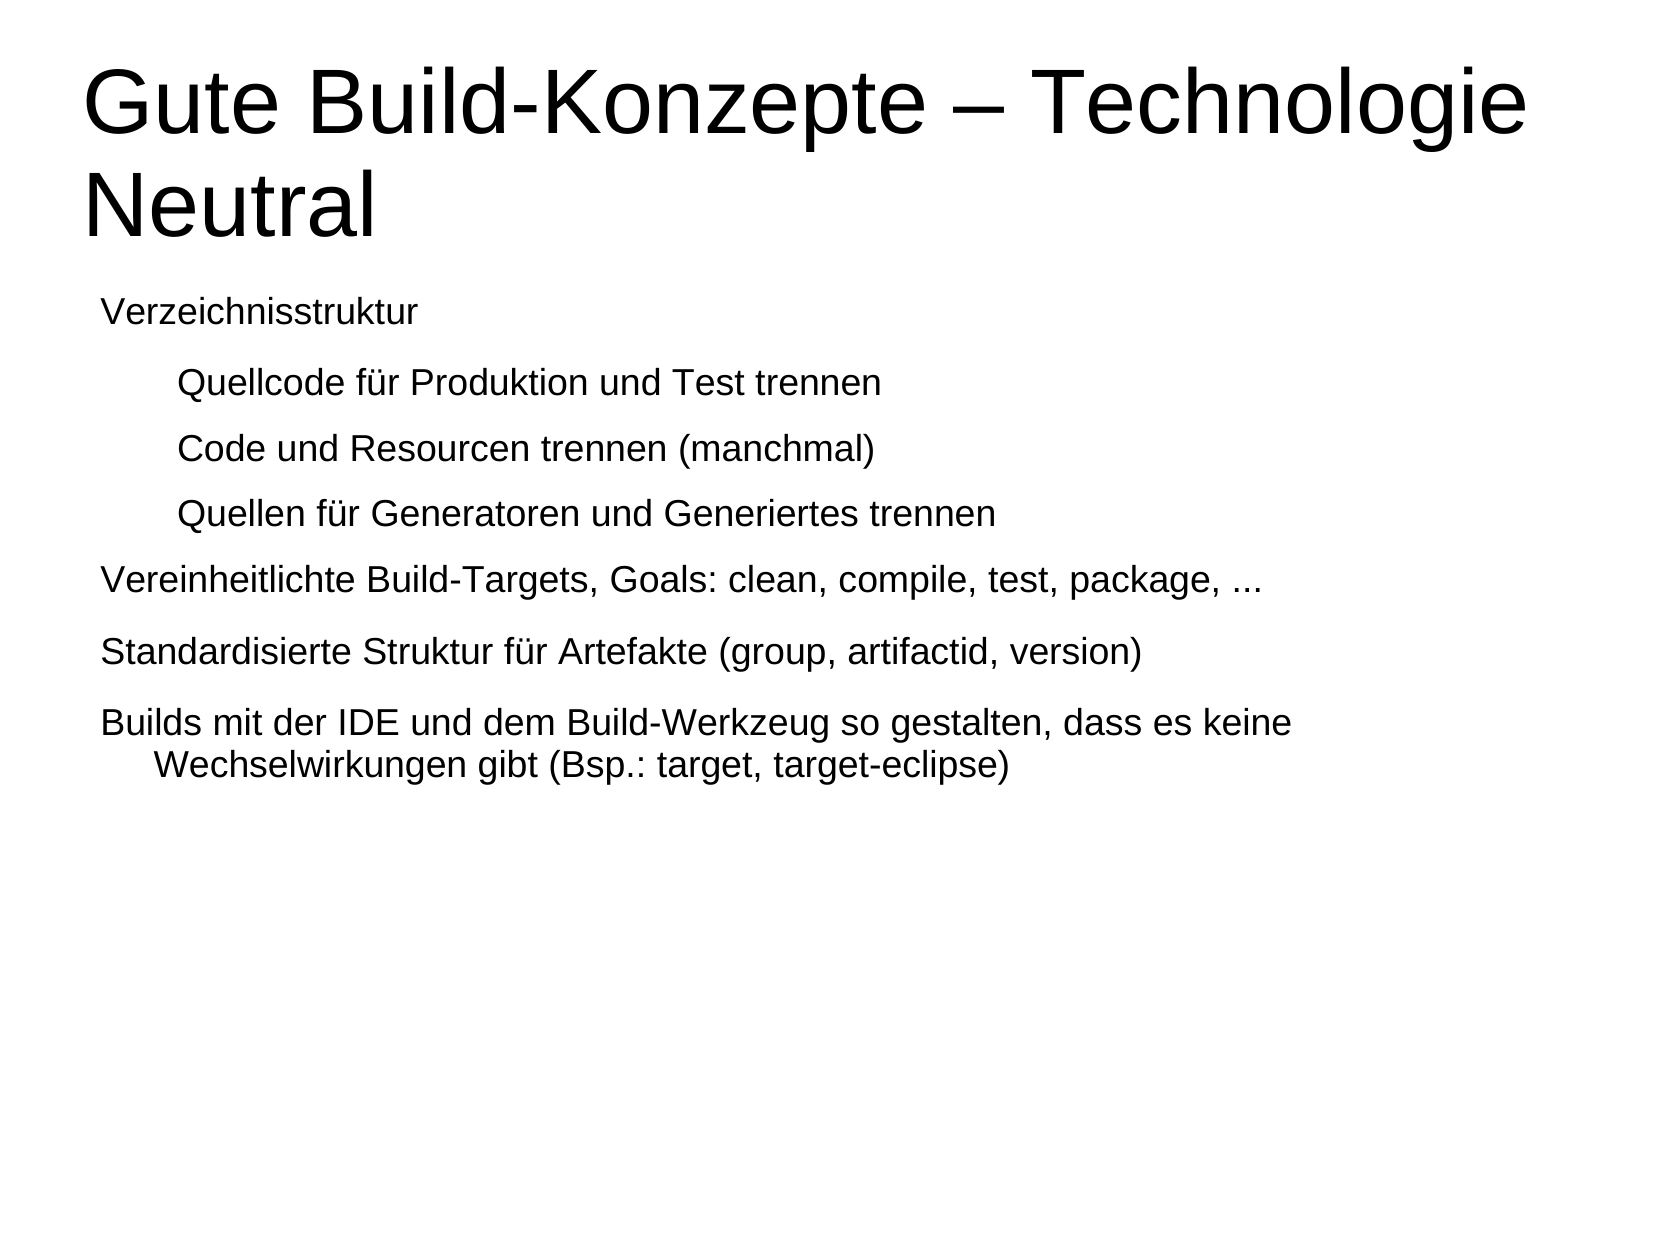

# Gute Build-Konzepte – Technologie Neutral
Verzeichnisstruktur
Quellcode für Produktion und Test trennen
Code und Resourcen trennen (manchmal)
Quellen für Generatoren und Generiertes trennen
Vereinheitlichte Build-Targets, Goals: clean, compile, test, package, ...
Standardisierte Struktur für Artefakte (group, artifactid, version)
Builds mit der IDE und dem Build-Werkzeug so gestalten, dass es keine Wechselwirkungen gibt (Bsp.: target, target-eclipse)